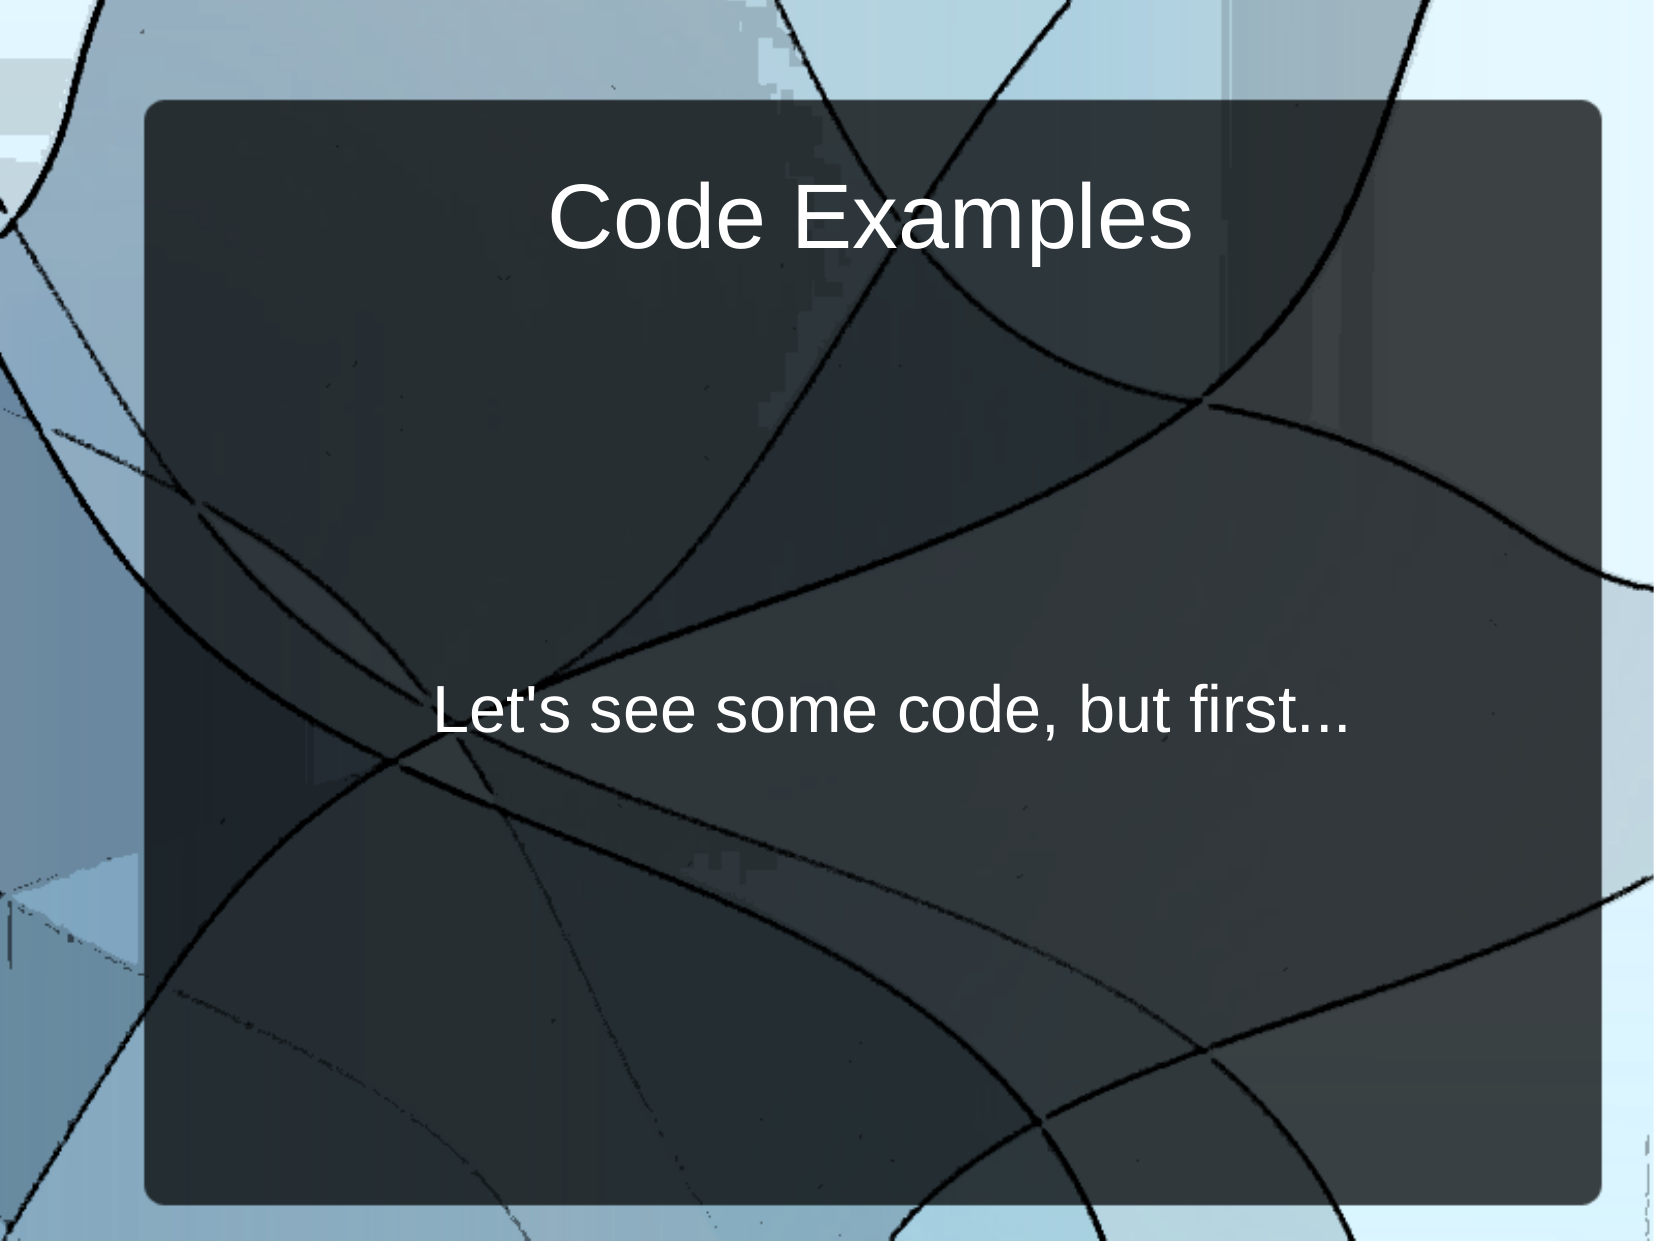

# Code Examples
Let's see some code, but first...